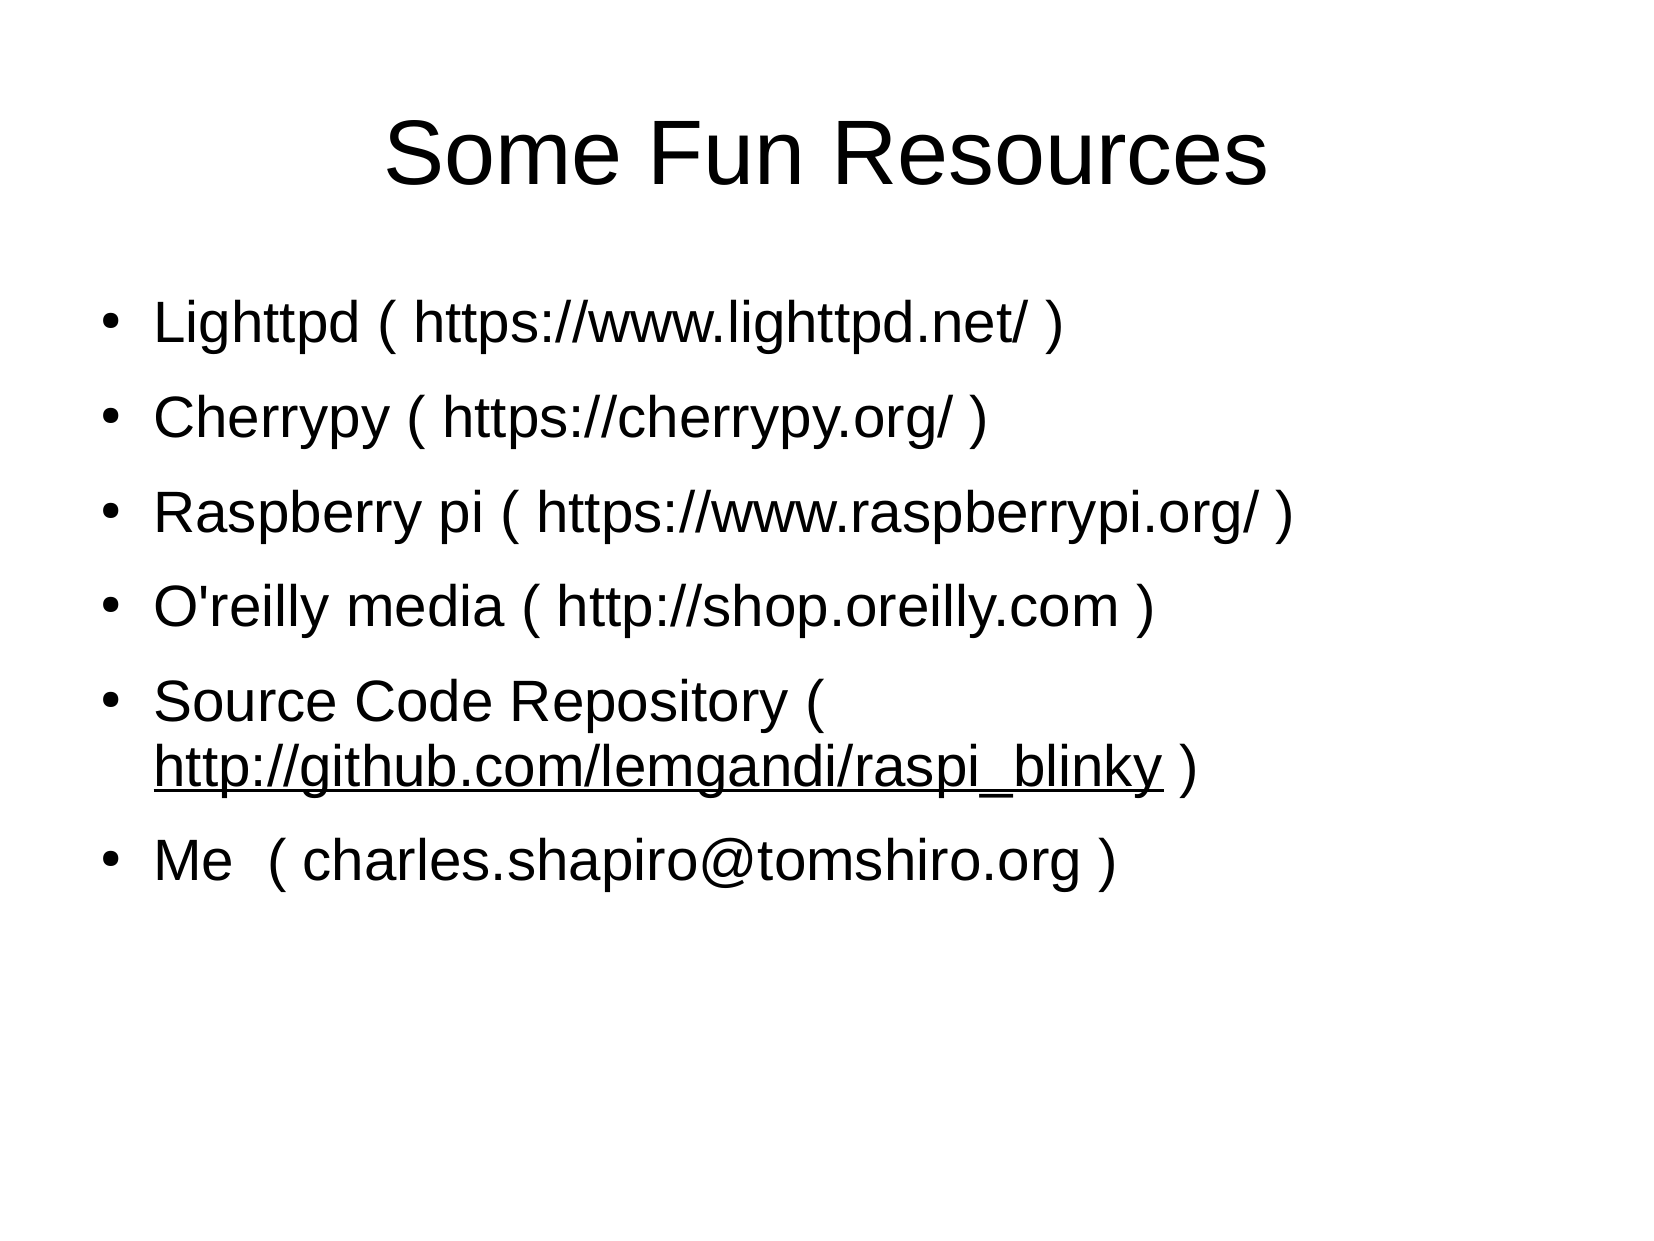

# Some Fun Resources
Lighttpd ( https://www.lighttpd.net/ )
Cherrypy ( https://cherrypy.org/ )
Raspberry pi ( https://www.raspberrypi.org/ )
O'reilly media ( http://shop.oreilly.com )
Source Code Repository ( http://github.com/lemgandi/raspi_blinky )
Me ( charles.shapiro@tomshiro.org )